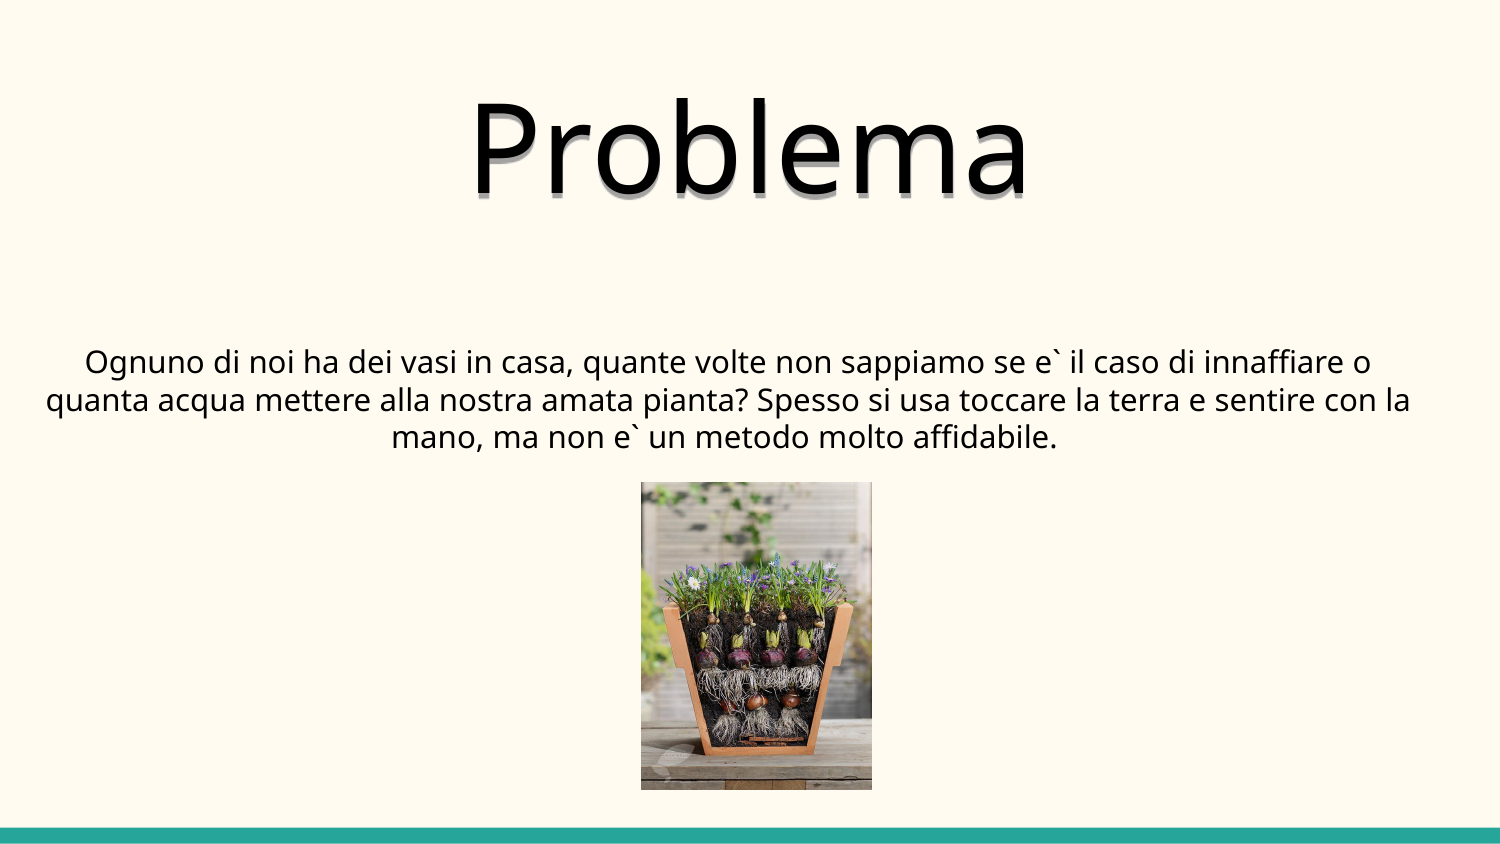

# Problema
Ognuno di noi ha dei vasi in casa, quante volte non sappiamo se e` il caso di innaffiare o quanta acqua mettere alla nostra amata pianta? Spesso si usa toccare la terra e sentire con la mano, ma non e` un metodo molto affidabile.